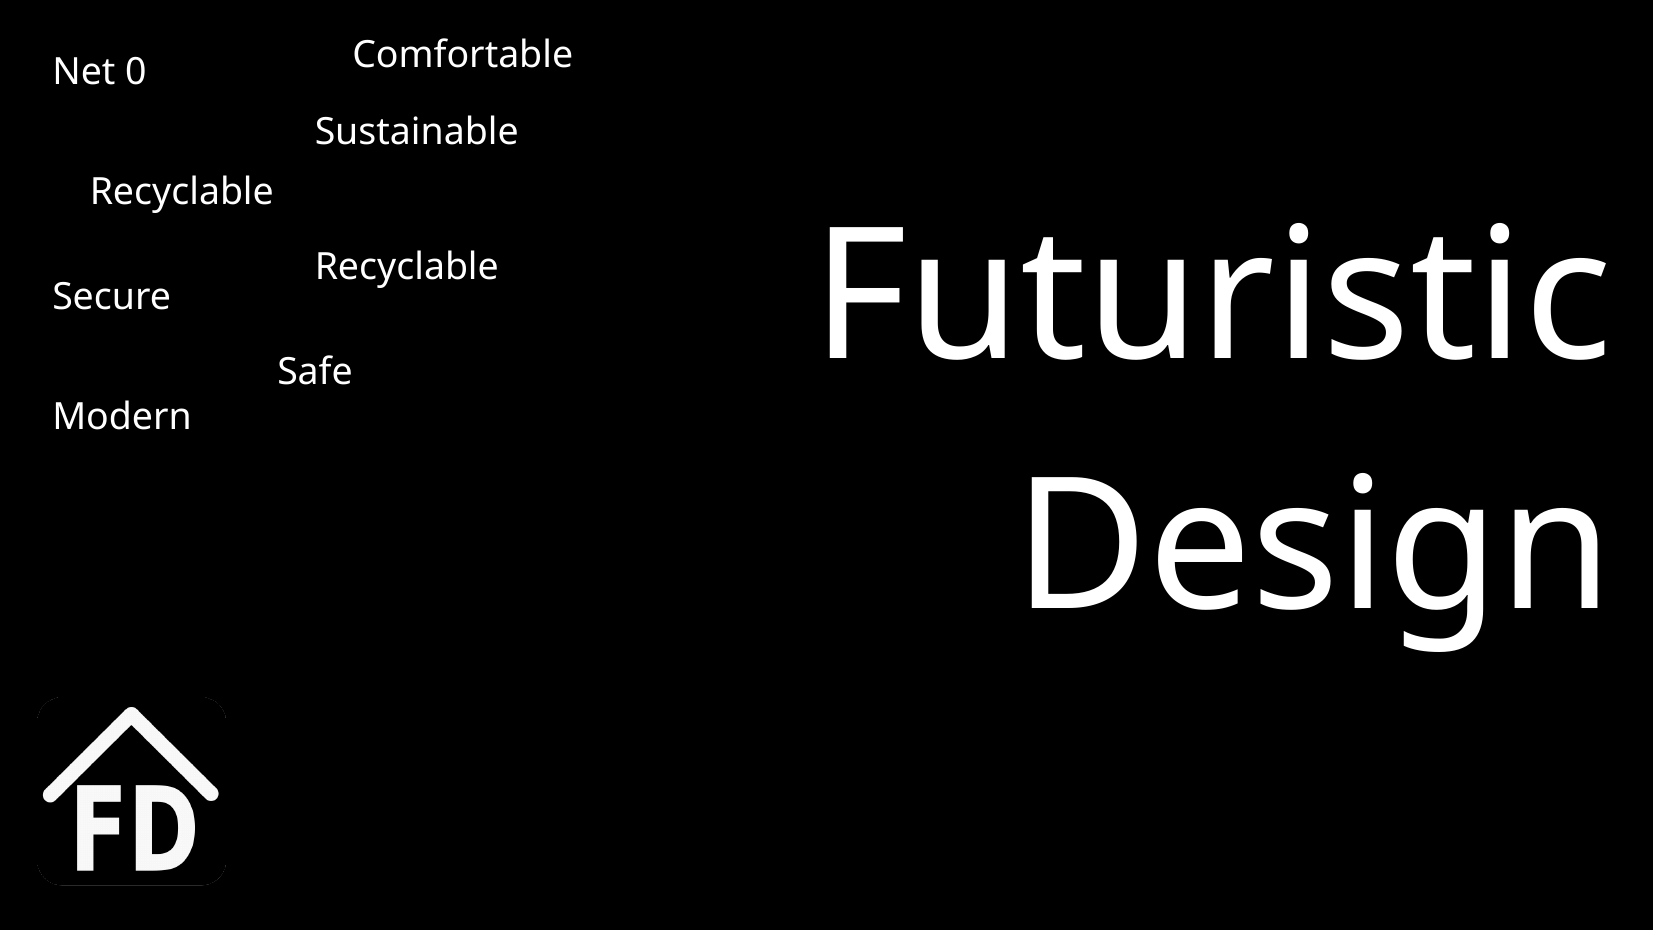

# Futuristic Design
Comfortable
Net 0
Sustainable
Recyclable
Recyclable
Secure
Safe
Modern